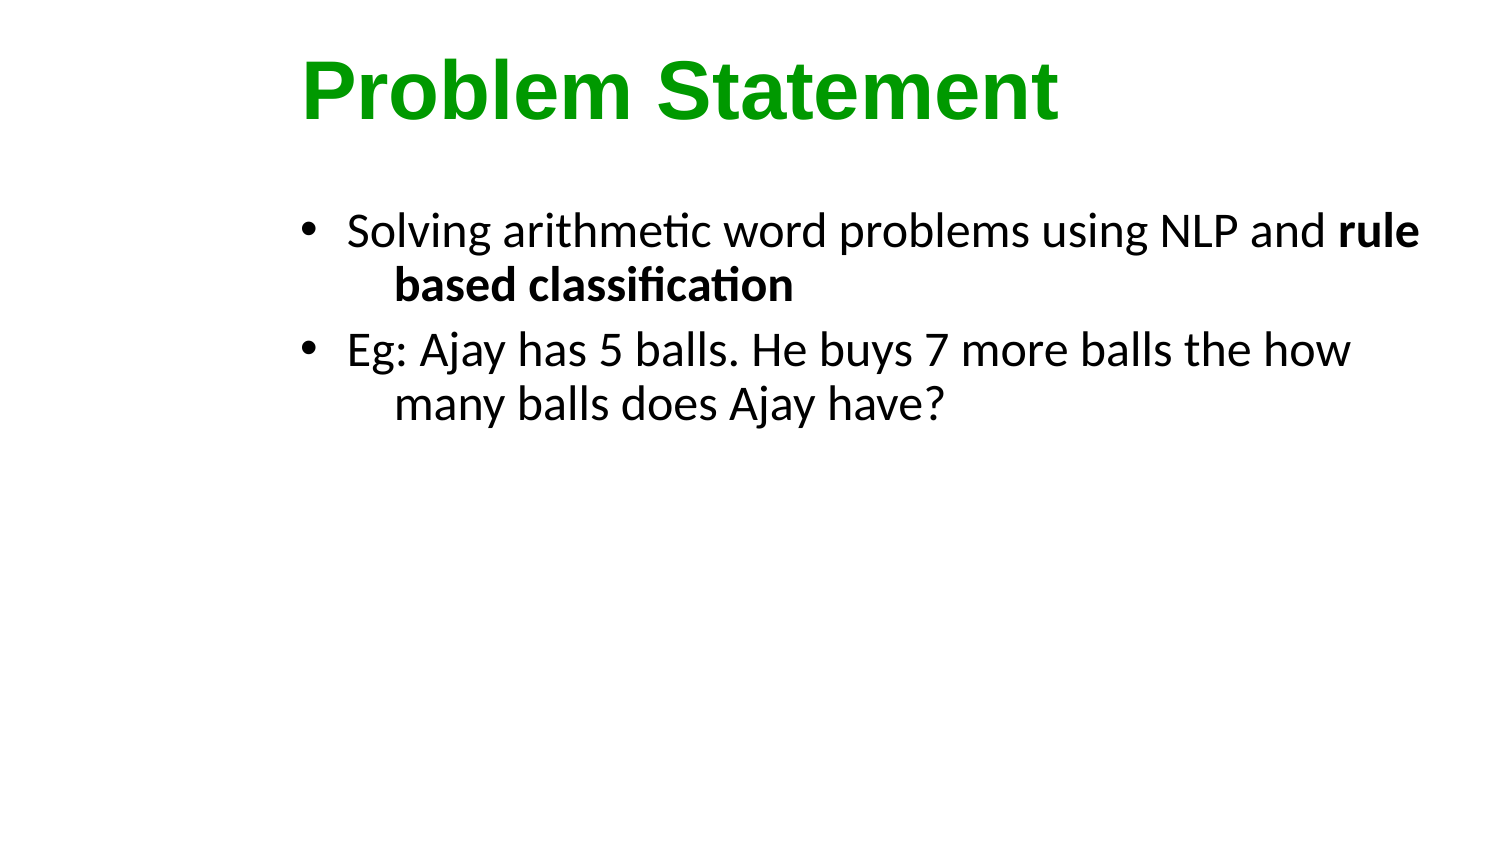

# Problem Statement
Solving arithmetic word problems using NLP and rule based classification
Eg: Ajay has 5 balls. He buys 7 more balls the how many balls does Ajay have?